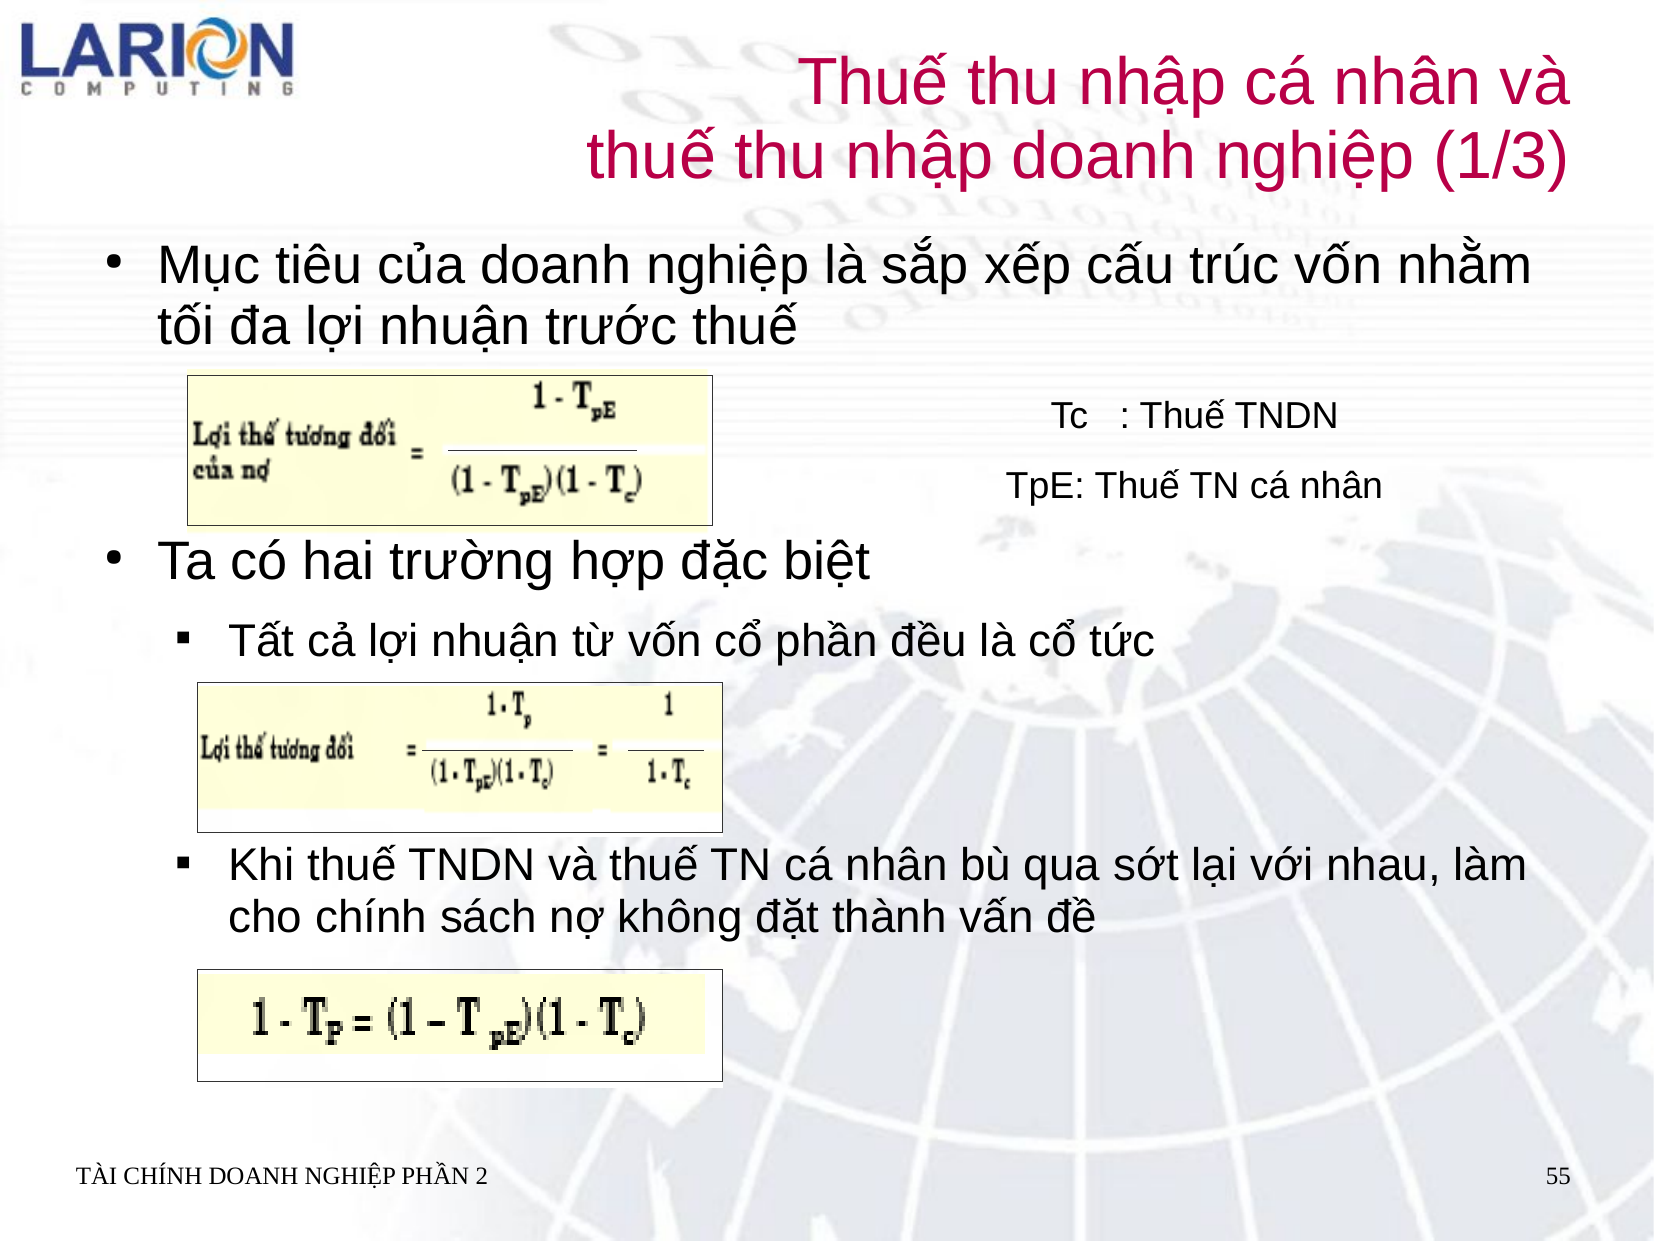

# Thuế thu nhập cá nhân và thuế thu nhập doanh nghiệp (1/3)
Mục tiêu của doanh nghiệp là sắp xếp cấu trúc vốn nhằm tối đa lợi nhuận trước thuế
 Tc : Thuế TNDN
 TpE: Thuế TN cá nhân
Ta có hai trường hợp đặc biệt
Tất cả lợi nhuận từ vốn cổ phần đều là cổ tức
Khi thuế TNDN và thuế TN cá nhân bù qua sớt lại với nhau, làm cho chính sách nợ không đặt thành vấn đề
TÀI CHÍNH DOANH NGHIỆP PHẦN 2
55